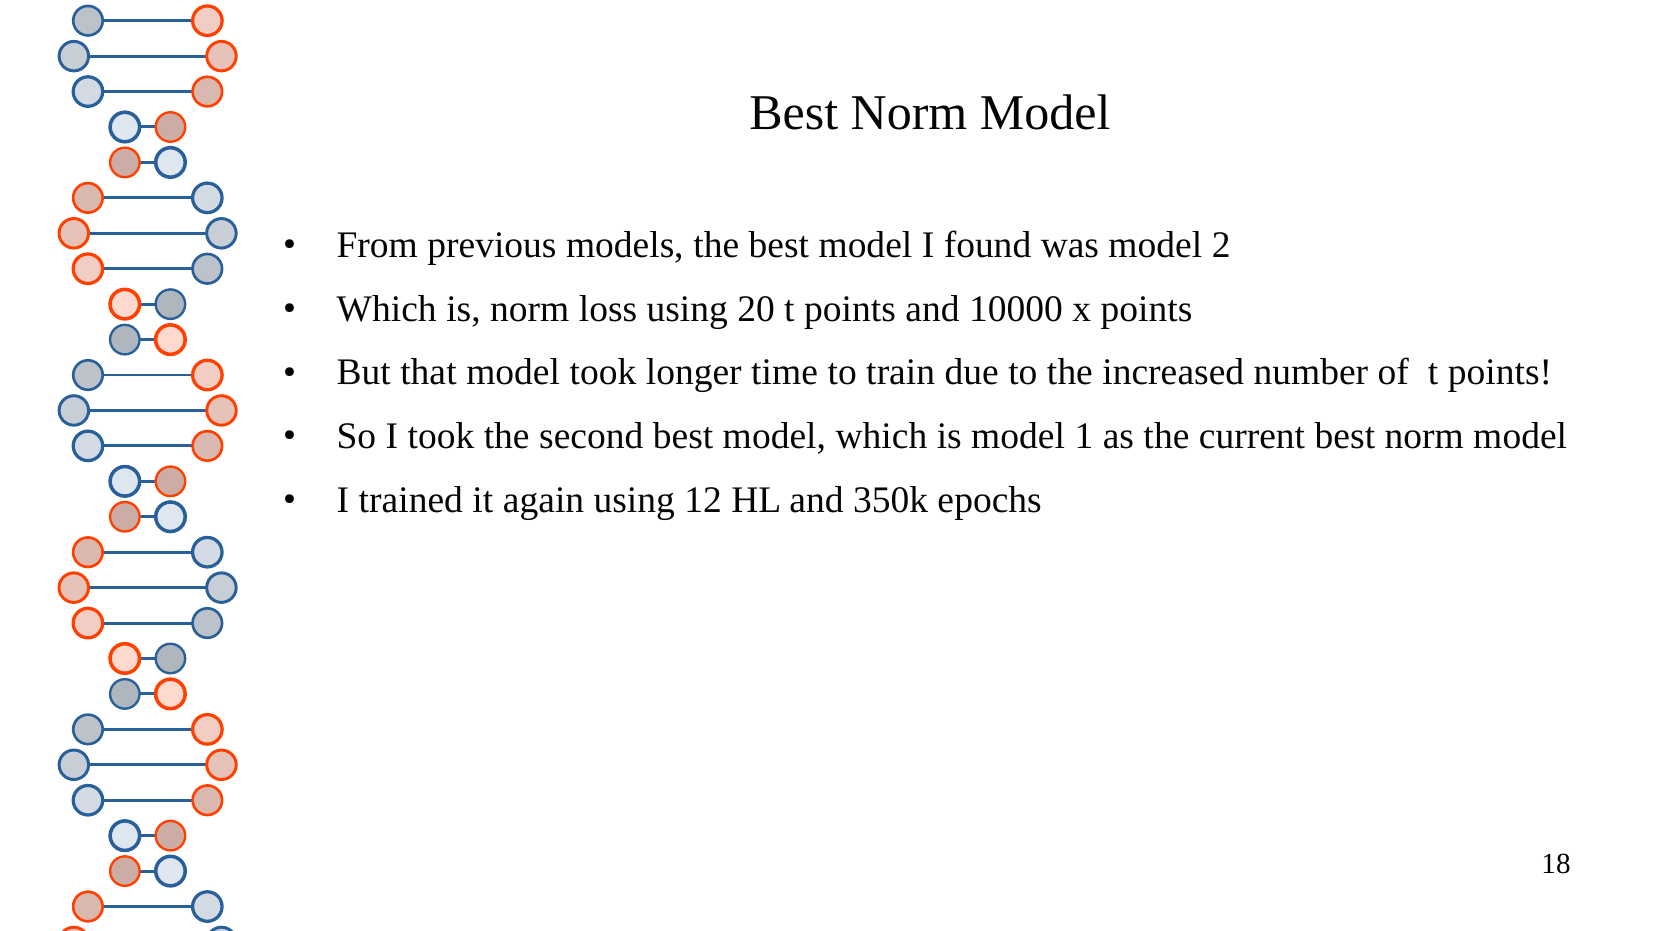

# Best Norm Model
From previous models, the best model I found was model 2
Which is, norm loss using 20 t points and 10000 x points
But that model took longer time to train due to the increased number of t points!
So I took the second best model, which is model 1 as the current best norm model
I trained it again using 12 HL and 350k epochs
18